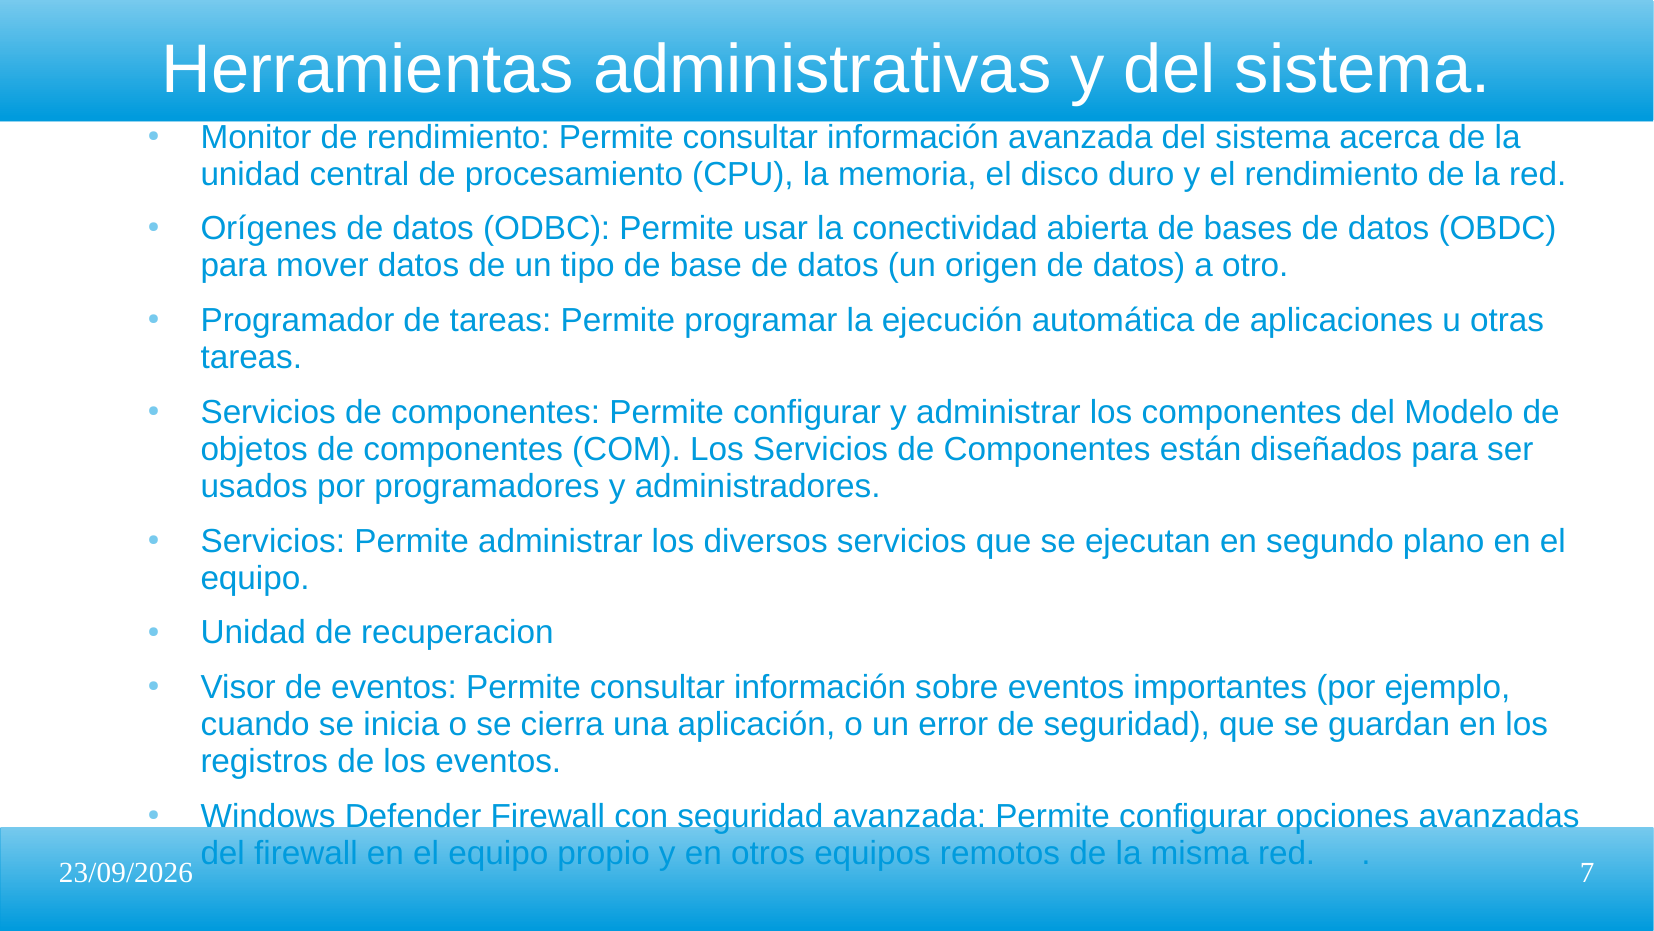

# Herramientas administrativas y del sistema.
Monitor de rendimiento: Permite consultar información avanzada del sistema acerca de la unidad central de procesamiento (CPU), la memoria, el disco duro y el rendimiento de la red.
Orígenes de datos (ODBC): Permite usar la conectividad abierta de bases de datos (OBDC) para mover datos de un tipo de base de datos (un origen de datos) a otro.
Programador de tareas: Permite programar la ejecución automática de aplicaciones u otras tareas.
Servicios de componentes: Permite configurar y administrar los componentes del Modelo de objetos de componentes (COM). Los Servicios de Componentes están diseñados para ser usados por programadores y administradores.
Servicios: Permite administrar los diversos servicios que se ejecutan en segundo plano en el equipo.
Unidad de recuperacion
Visor de eventos: Permite consultar información sobre eventos importantes (por ejemplo, cuando se inicia o se cierra una aplicación, o un error de seguridad), que se guardan en los registros de los eventos.
Windows Defender Firewall con seguridad avanzada: Permite configurar opciones avanzadas del firewall en el equipo propio y en otros equipos remotos de la misma red. .
7